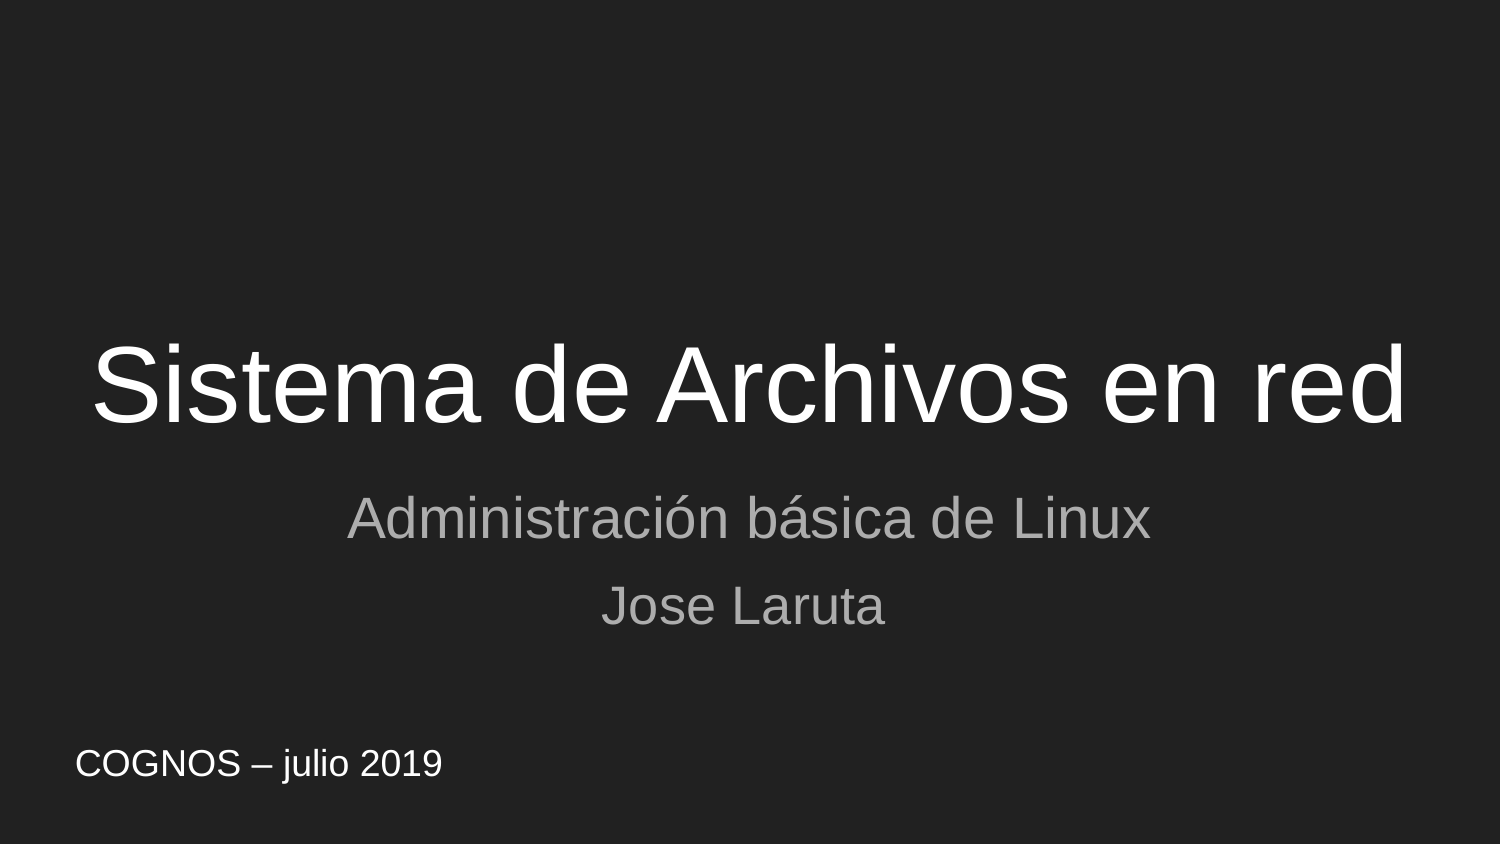

# Sistema de Archivos en red
Administración básica de Linux
Jose Laruta
COGNOS – julio 2019